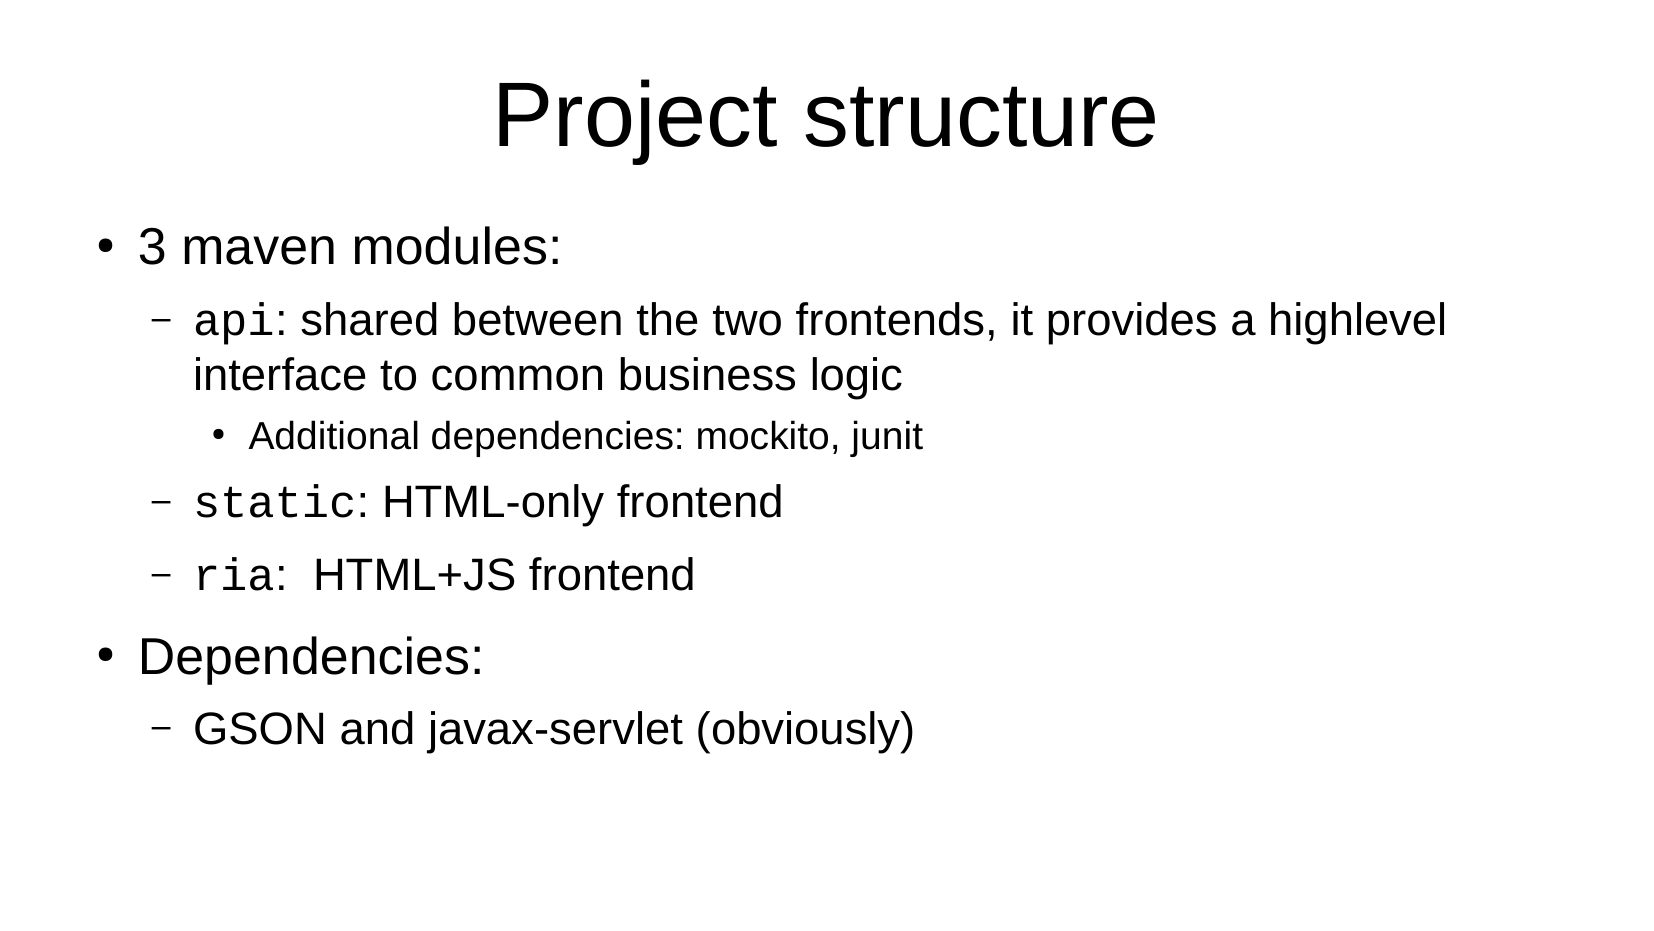

# Project structure
3 maven modules:
api: shared between the two frontends, it provides a highlevel interface to common business logic
Additional dependencies: mockito, junit
static: HTML-only frontend
ria: HTML+JS frontend
Dependencies:
GSON and javax-servlet (obviously)